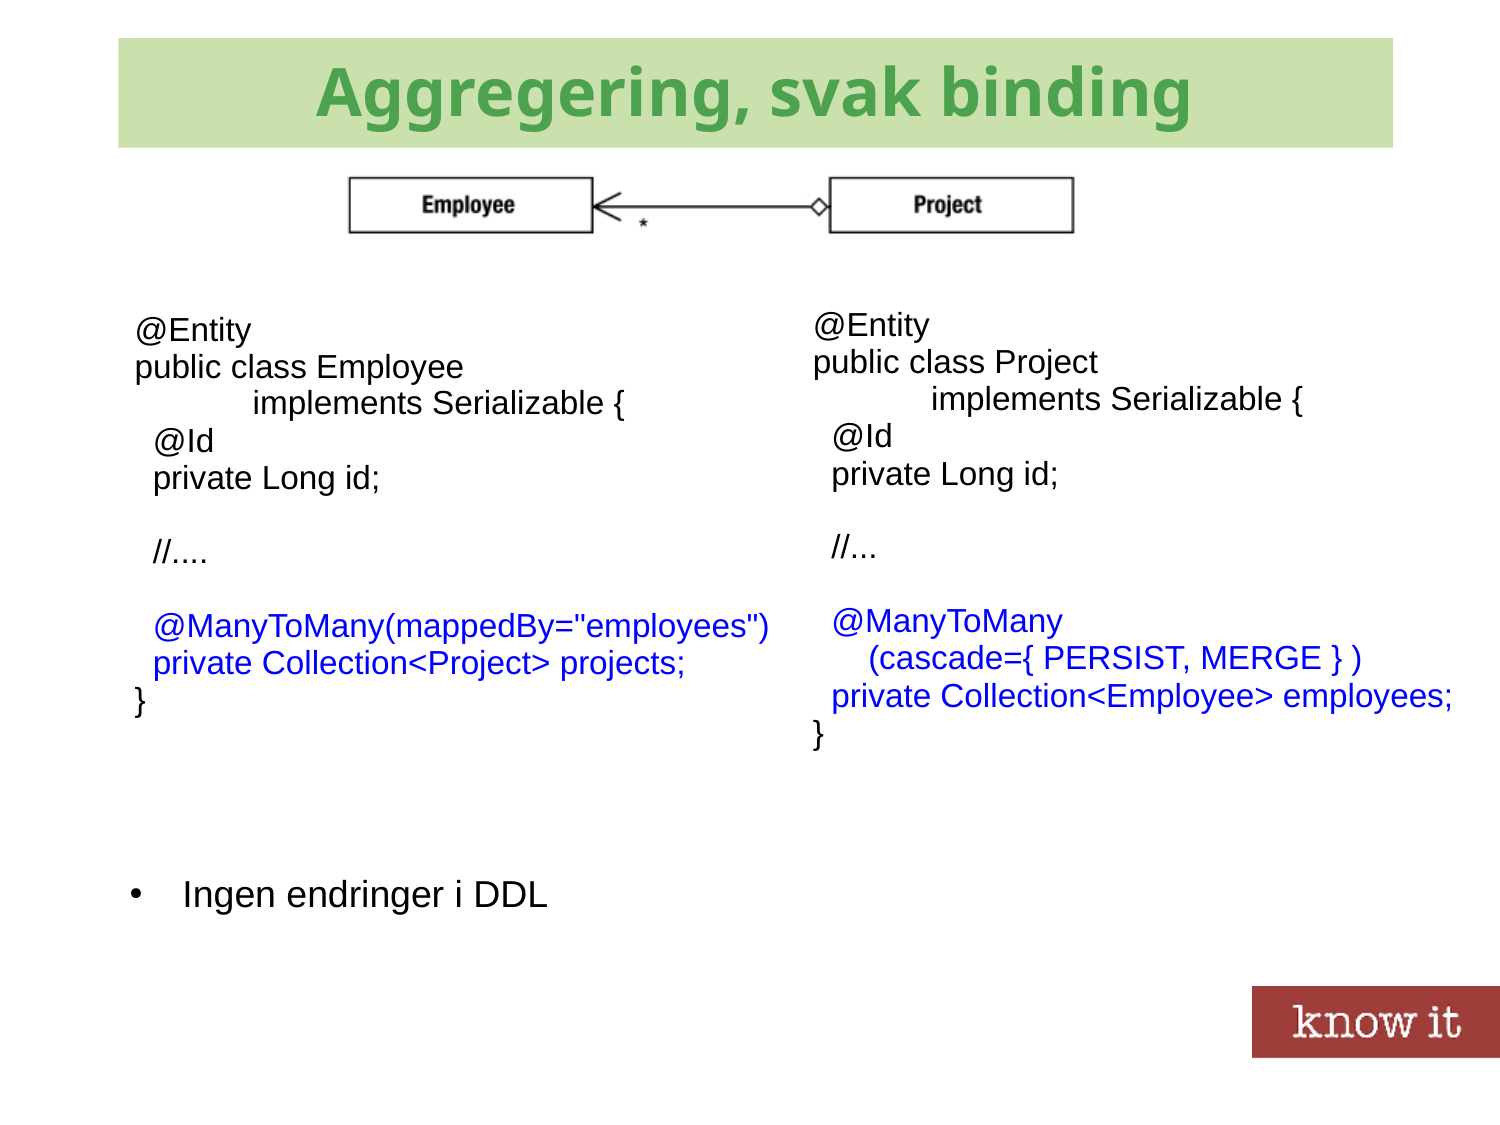

Aggregering, svak binding
@Entity
public class Project
		implements Serializable {
 @Id
 private Long id;
 //...
 @ManyToMany
 (cascade={ PERSIST, MERGE } )
 private Collection<Employee> employees;
}
@Entity
public class Employee
		implements Serializable {
 @Id
 private Long id;
 //....
 @ManyToMany(mappedBy="employees")
 private Collection<Project> projects;
}
# Ingen endringer i DDL